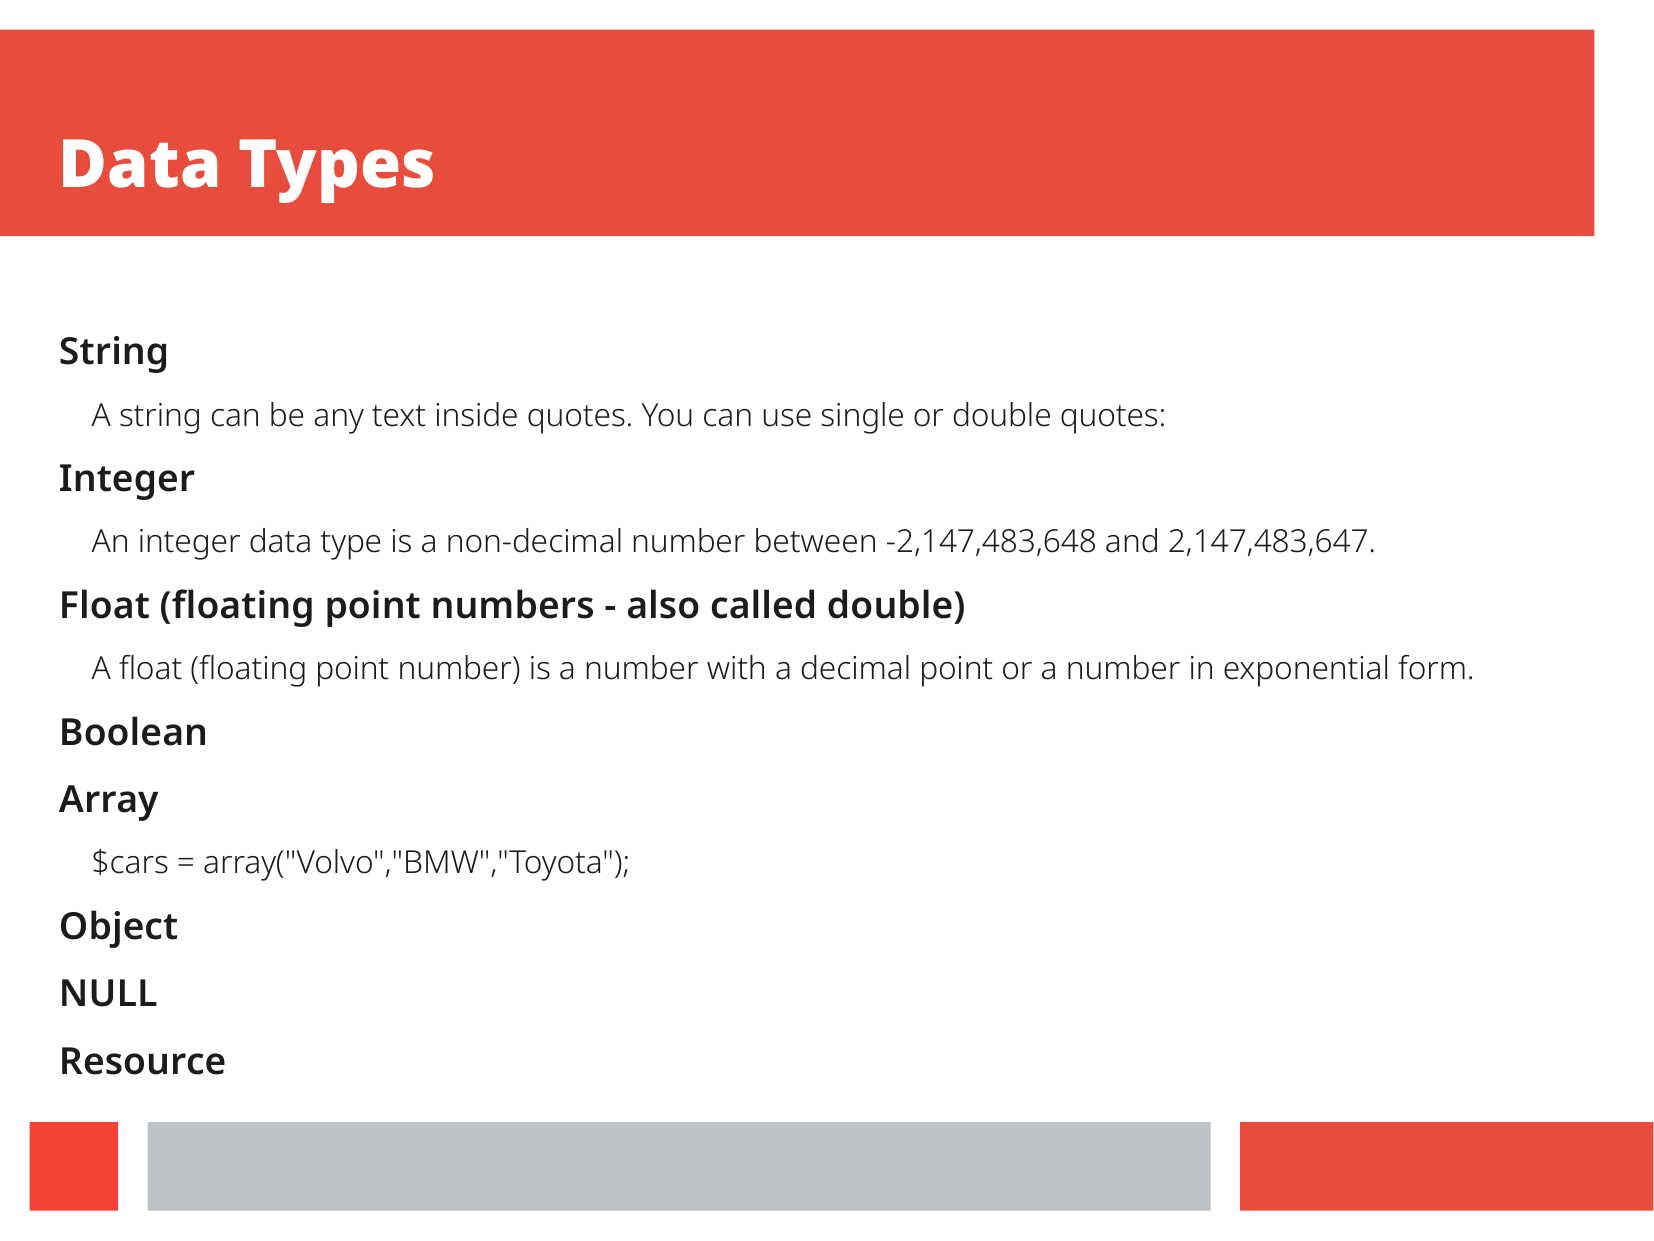

# Data Types
String
A string can be any text inside quotes. You can use single or double quotes:
Integer
An integer data type is a non-decimal number between -2,147,483,648 and 2,147,483,647.
Float (floating point numbers - also called double)
A float (floating point number) is a number with a decimal point or a number in exponential form.
Boolean
Array
$cars = array("Volvo","BMW","Toyota");
Object
NULL
Resource